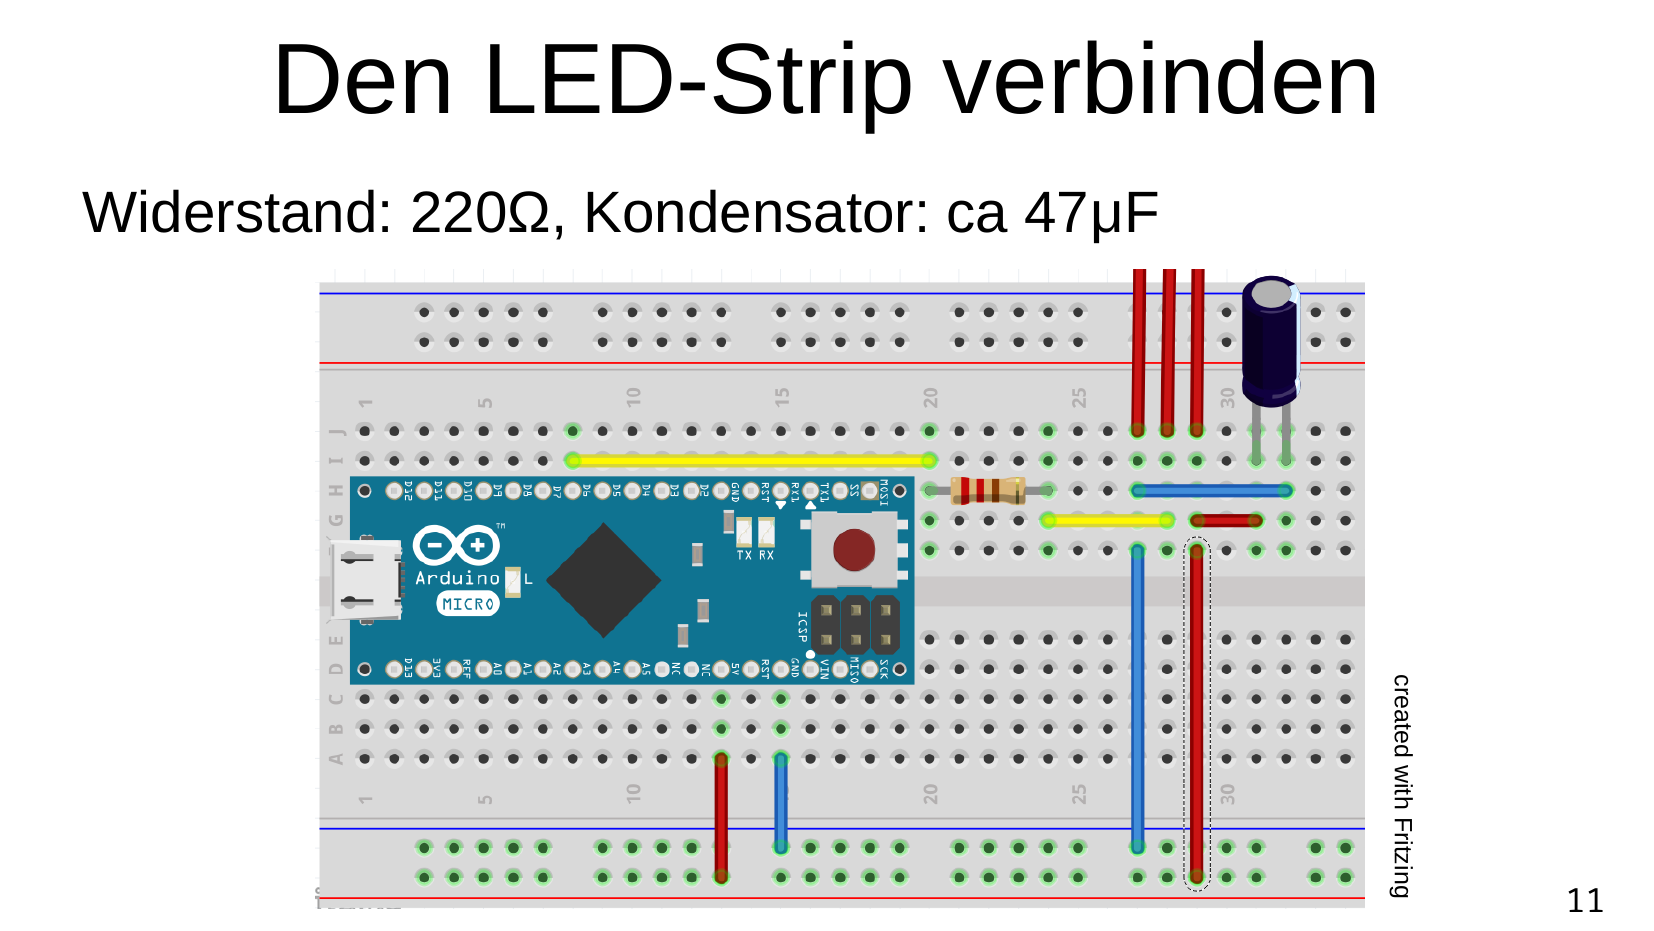

# Den LED-Strip verbinden
Widerstand: 220Ω, Kondensator: ca 47μF
created with Fritzing